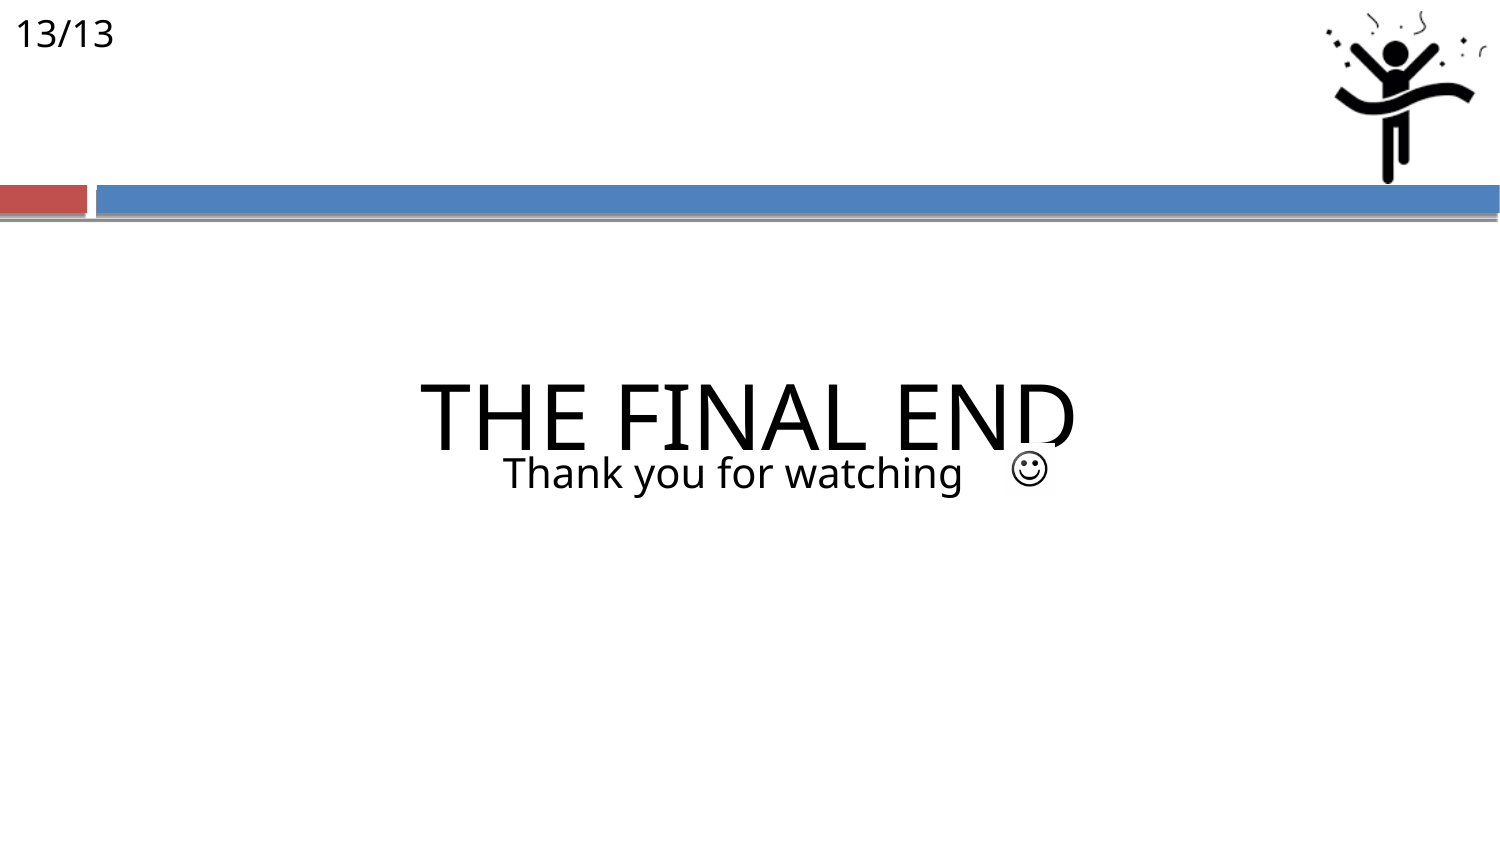

13/13
THE FINAL END
Thank you for watching